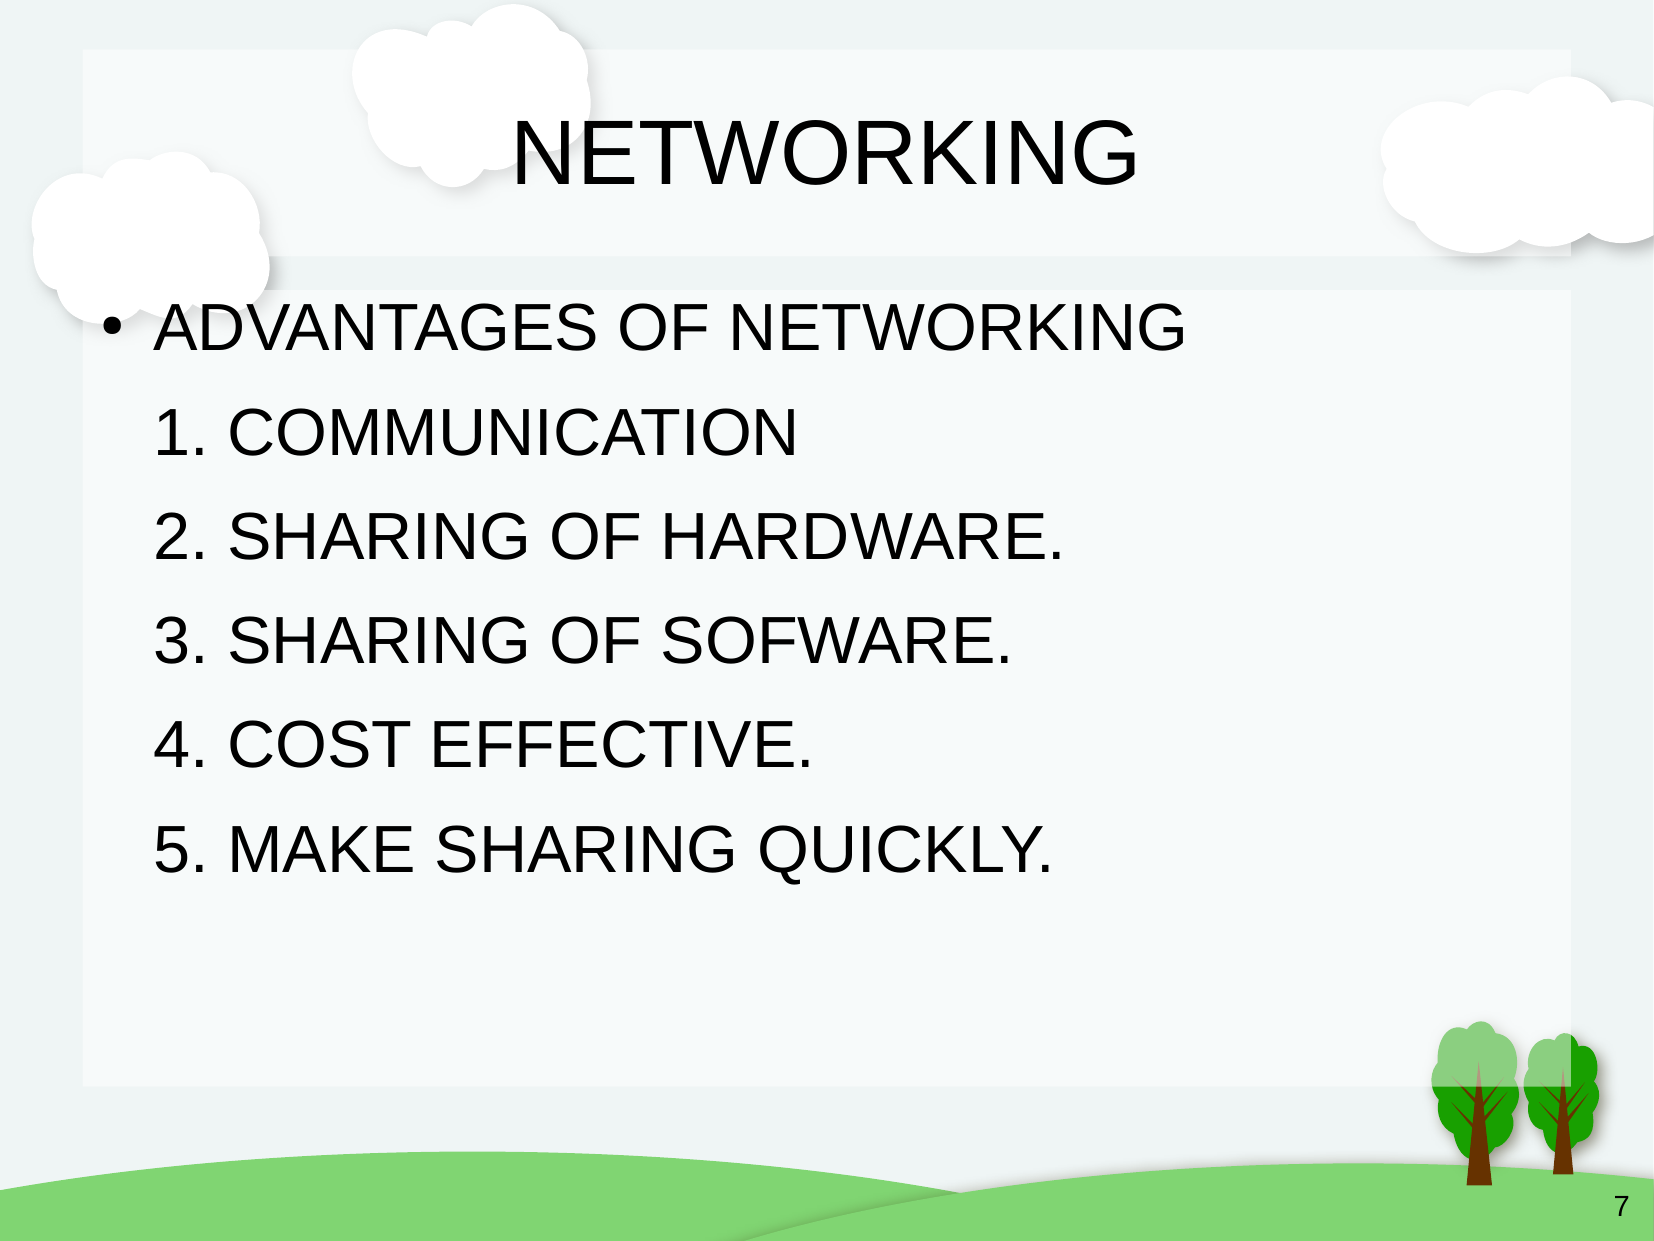

# NETWORKING
ADVANTAGES OF NETWORKING
1. COMMUNICATION
2. SHARING OF HARDWARE.
3. SHARING OF SOFWARE.
4. COST EFFECTIVE.
5. MAKE SHARING QUICKLY.
7